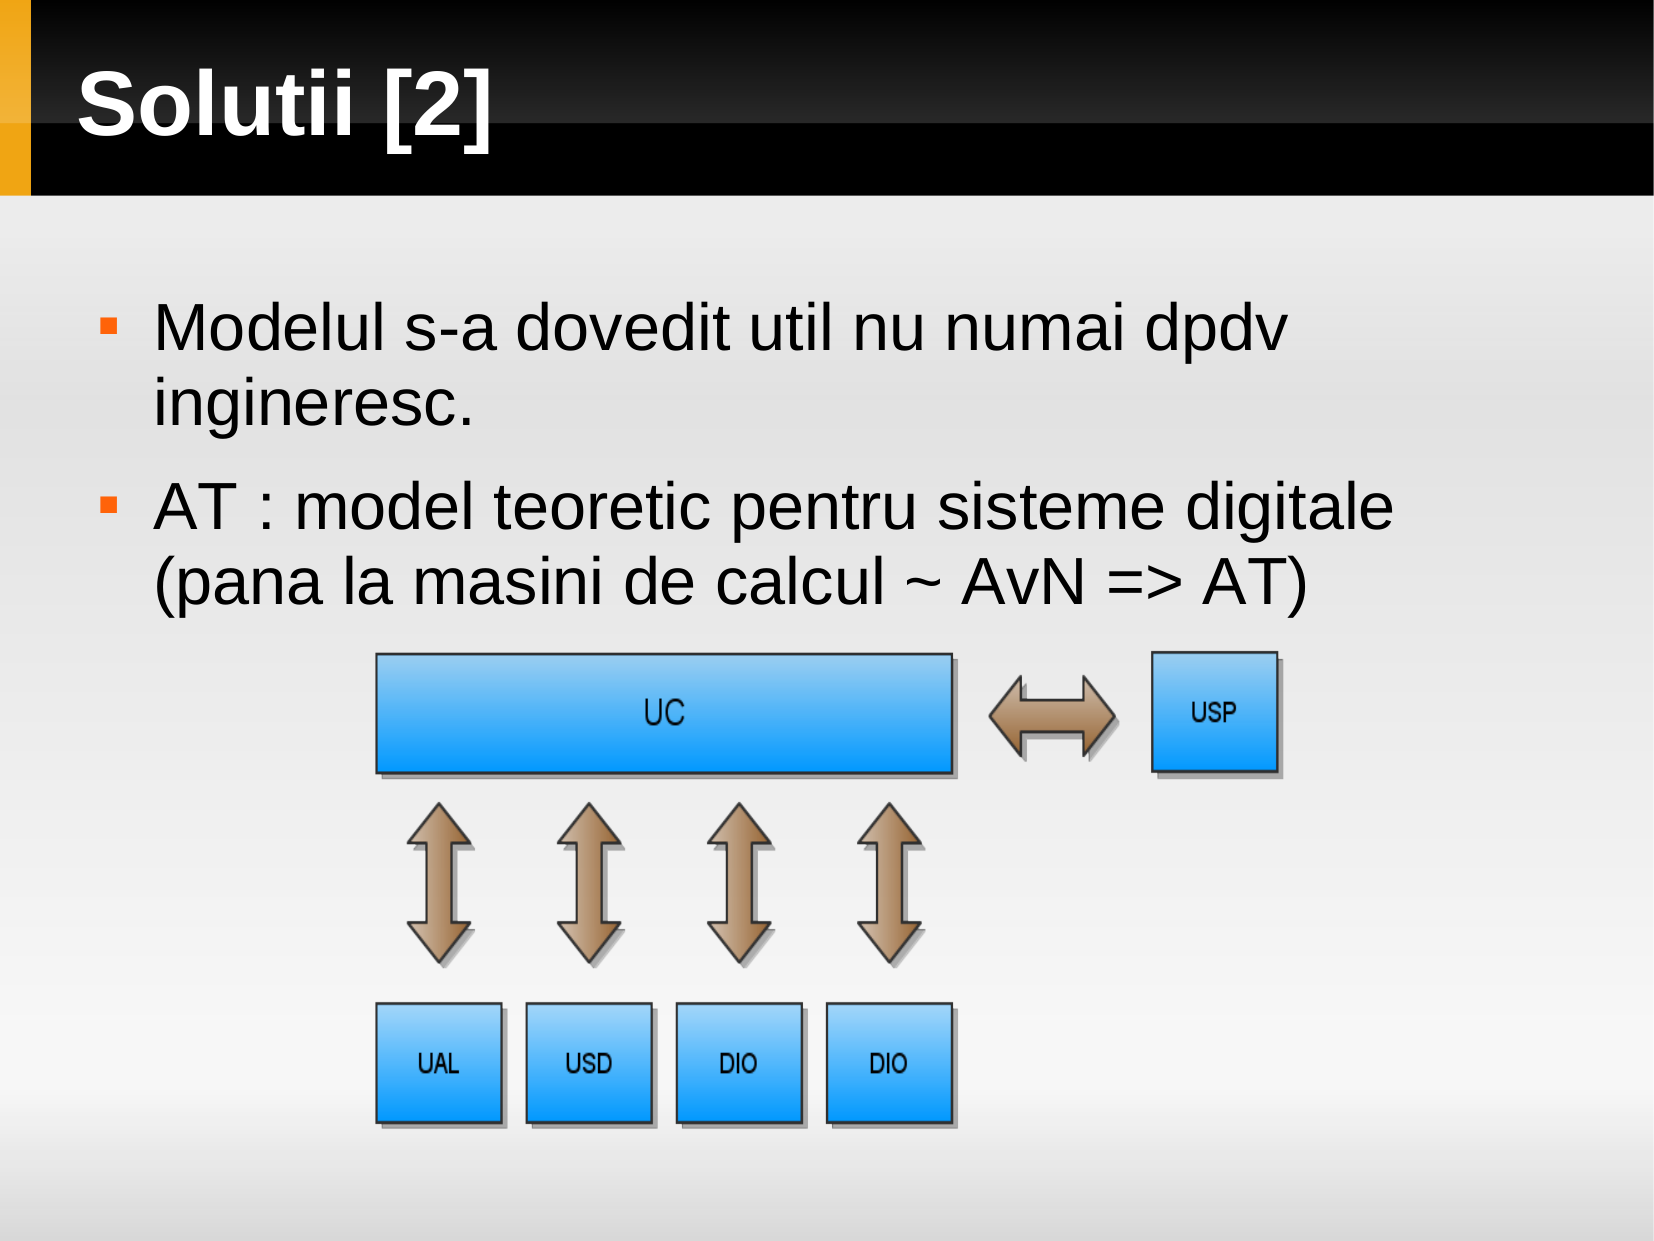

# Solutii [2]
Modelul s-a dovedit util nu numai dpdv ingineresc.
AT : model teoretic pentru sisteme digitale (pana la masini de calcul ~ AvN => AT)